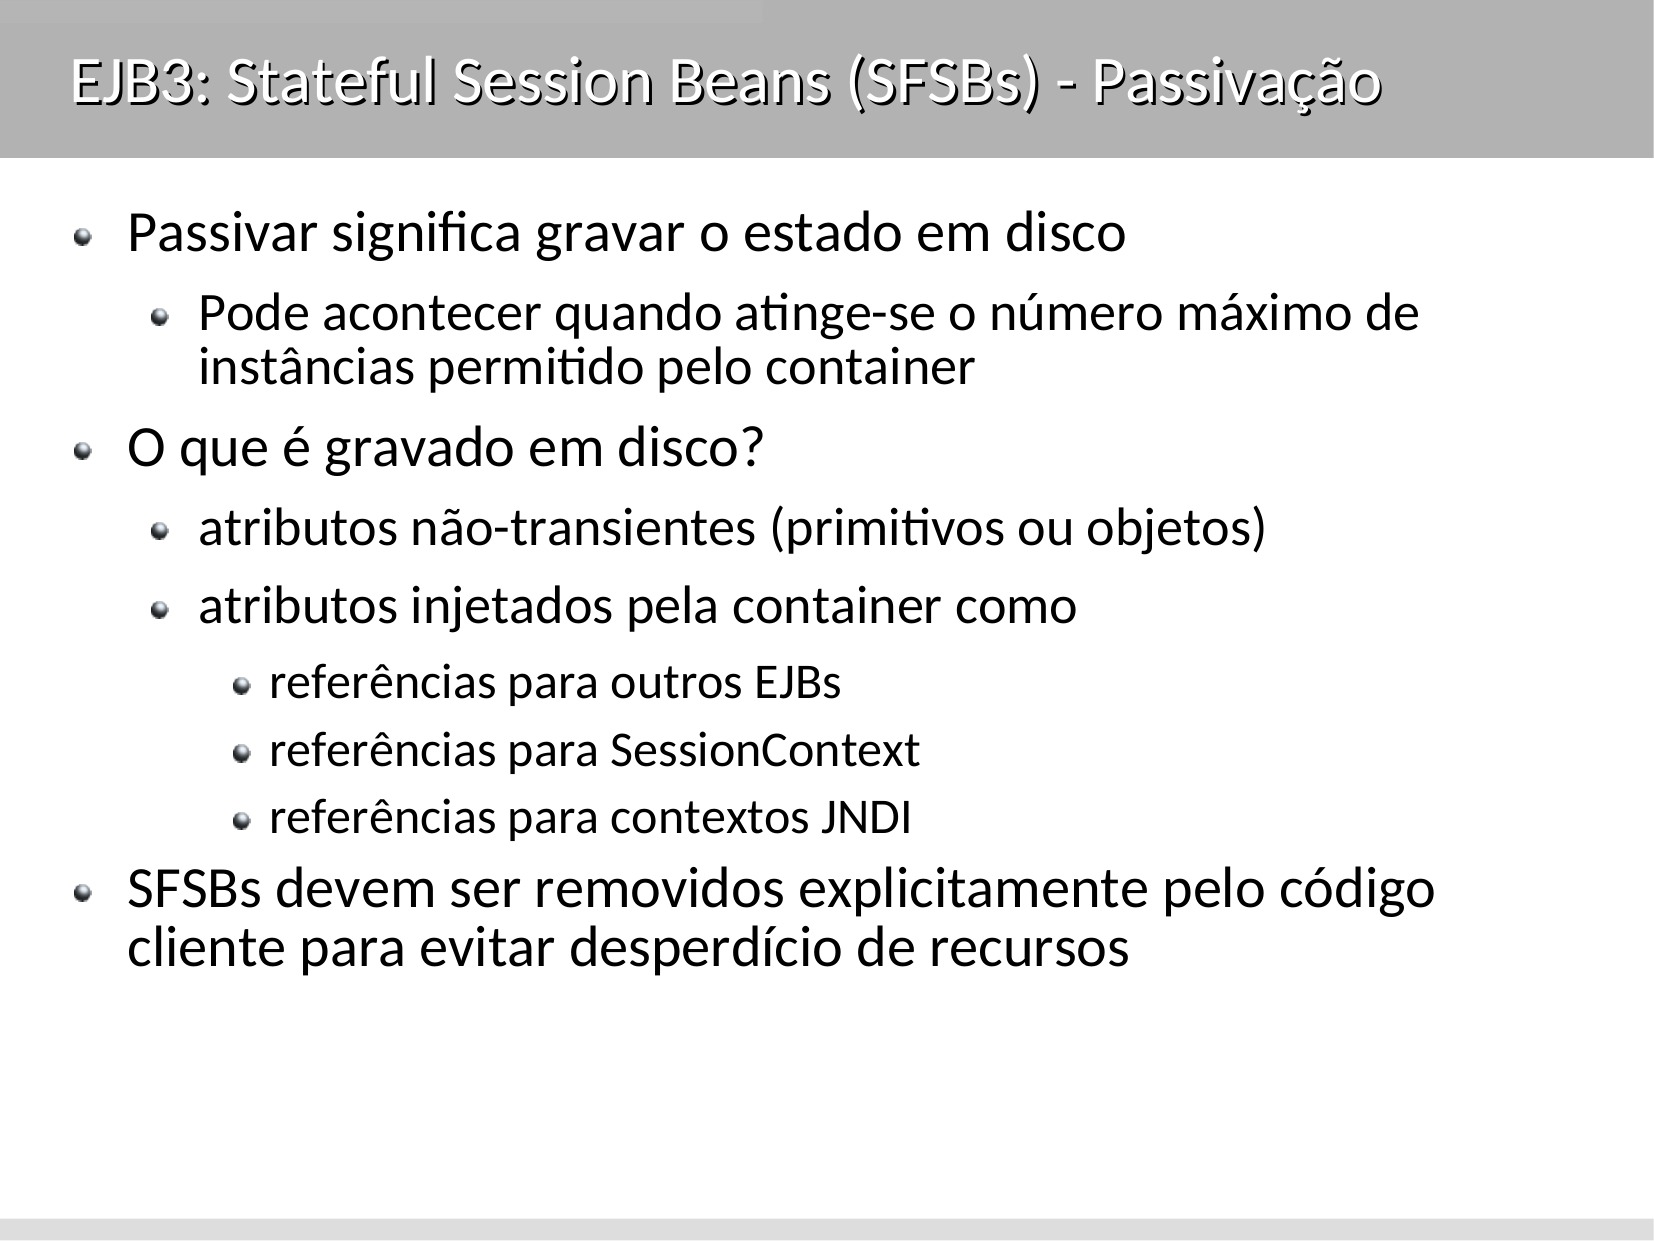

# EJB3: Stateful Session Beans (SFSBs) - Passivação
Passivar significa gravar o estado em disco
Pode acontecer quando atinge-se o número máximo de instâncias permitido pelo container
O que é gravado em disco?
atributos não-transientes (primitivos ou objetos)
atributos injetados pela container como
referências para outros EJBs
referências para SessionContext
referências para contextos JNDI
SFSBs devem ser removidos explicitamente pelo código cliente para evitar desperdício de recursos